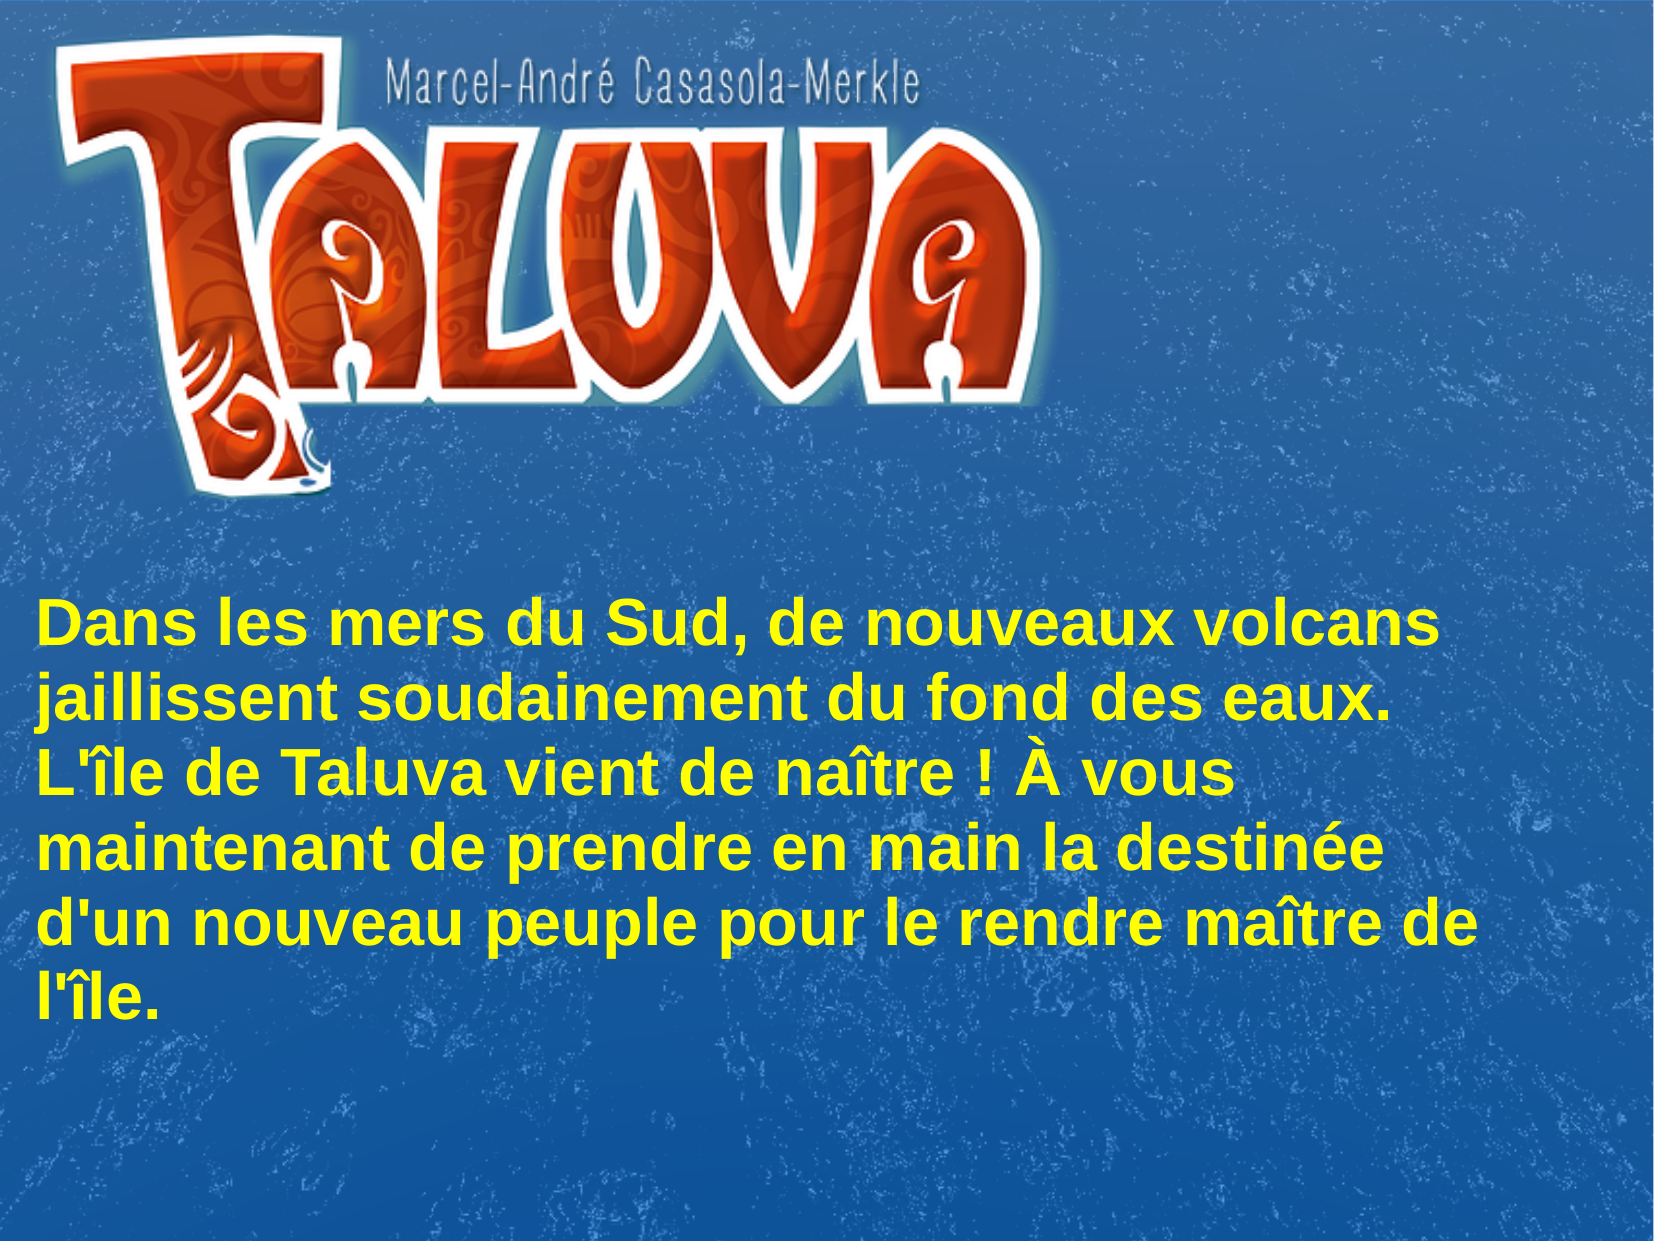

#
Dans les mers du Sud, de nouveaux volcans jaillissent soudainement du fond des eaux. L'île de Taluva vient de naître ! À vous maintenant de prendre en main la destinée d'un nouveau peuple pour le rendre maître de l'île.